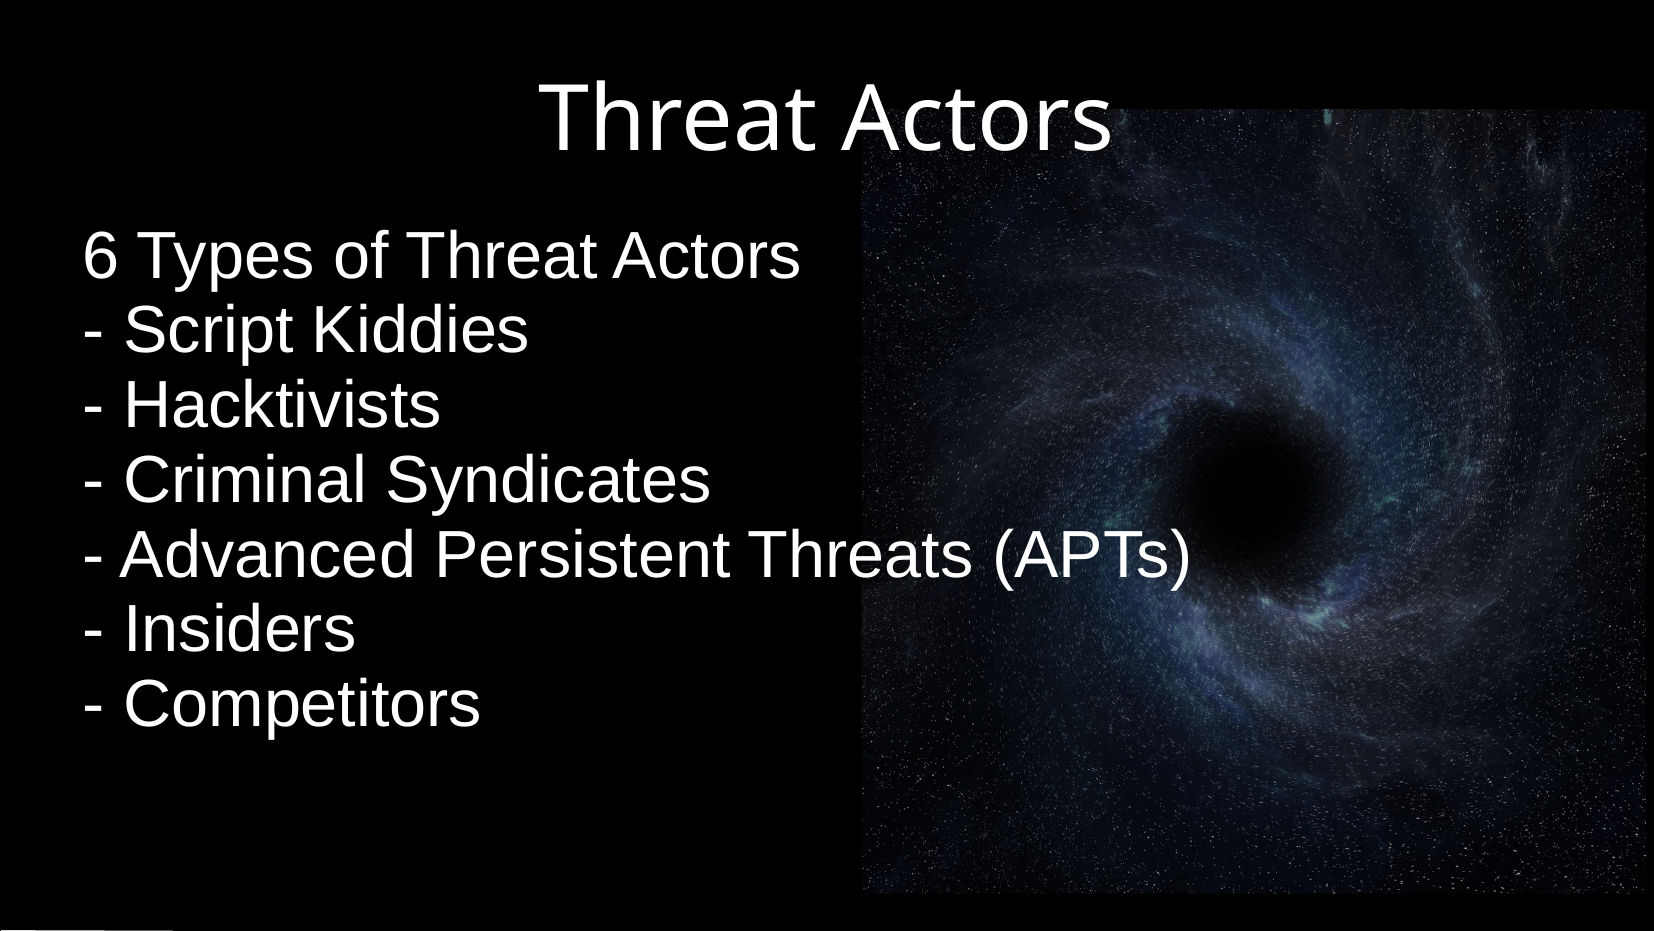

# Threat Actors
6 Types of Threat Actors
- Script Kiddies
- Hacktivists
- Criminal Syndicates
- Advanced Persistent Threats (APTs)
- Insiders
- Competitors